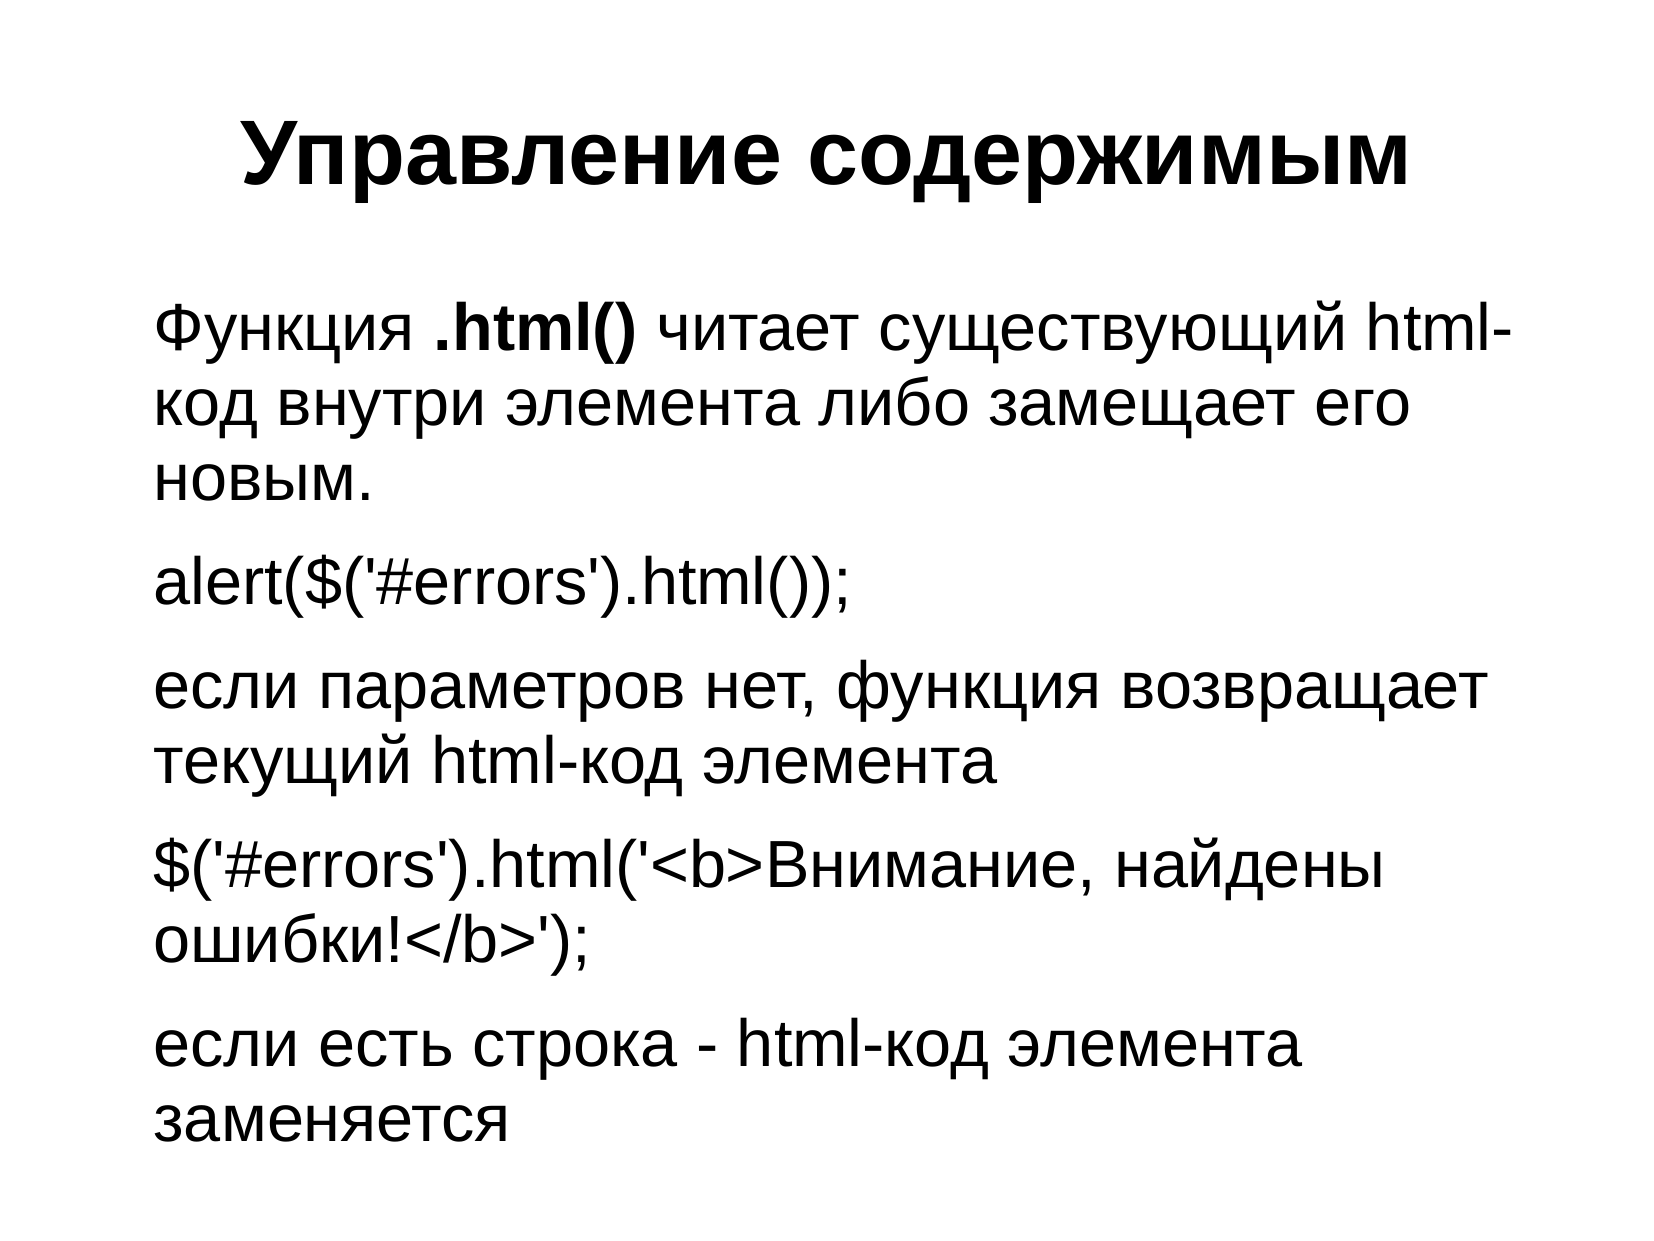

# Управление содержимым
Функция .html() читает существующий html-код внутри элемента либо замещает его новым.
alert($('#errors').html());
если параметров нет, функция возвращает текущий html-код элемента
$('#errors').html('<b>Внимание, найдены ошибки!</b>');
если есть строка - html-код элемента заменяется